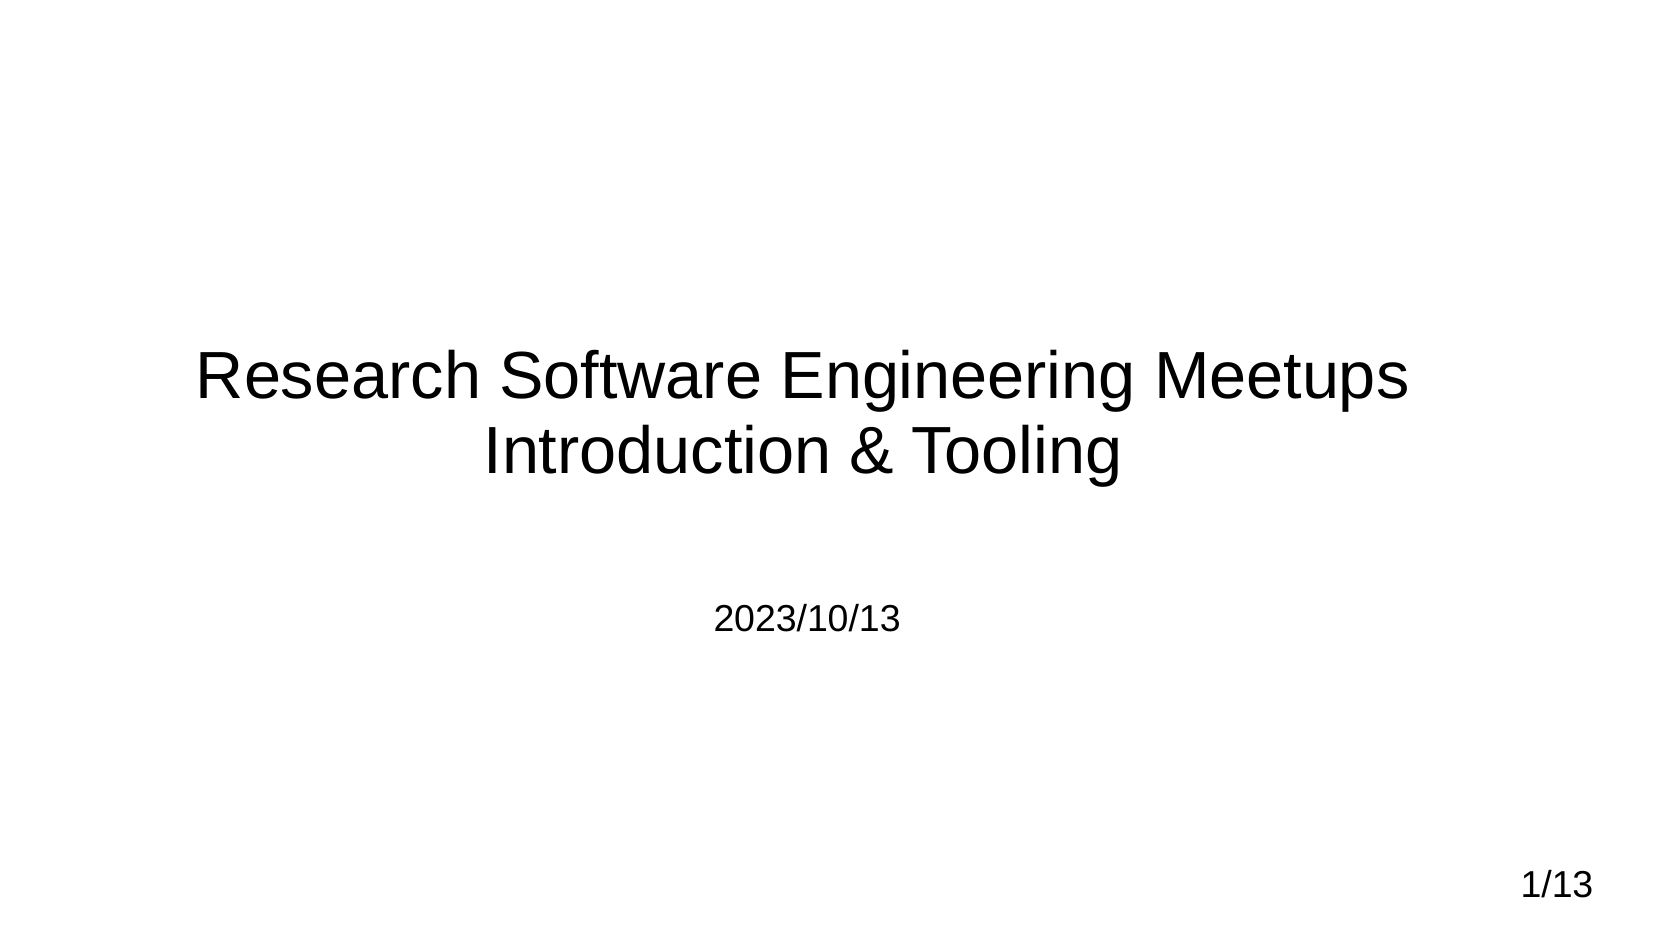

# Research Software Engineering Meetups
Introduction & Tooling
2023/10/13